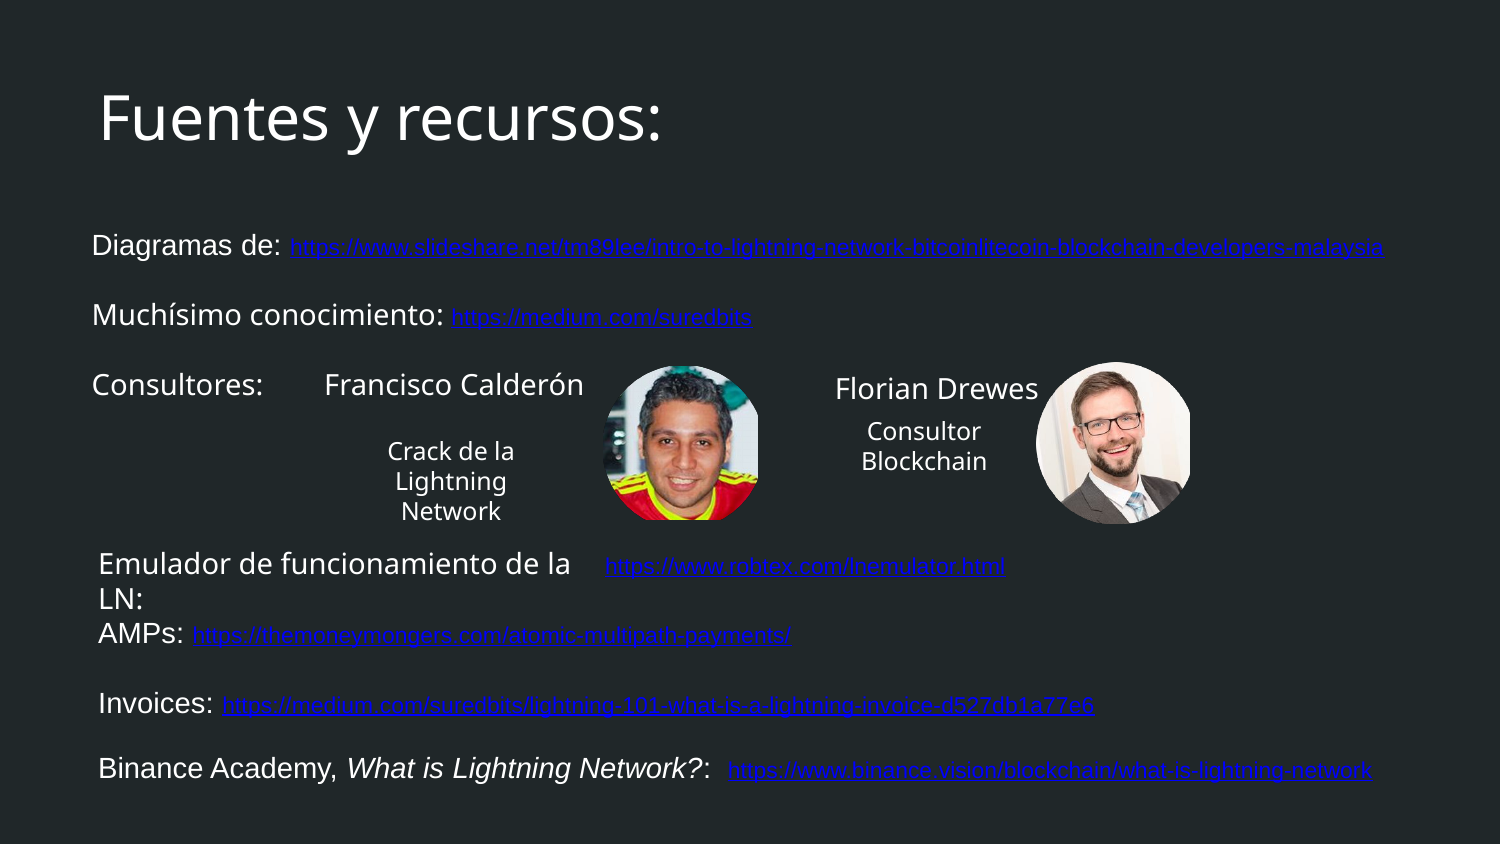

Fuentes y recursos:
Diagramas de: https://www.slideshare.net/tm89lee/intro-to-lightning-network-bitcoinlitecoin-blockchain-developers-malaysia
Muchísimo conocimiento: https://medium.com/suredbits
Consultores:	 Francisco Calderón
Florian Drewes
Consultor Blockchain
Crack de la Lightning Network
Emulador de funcionamiento de la LN:
https://www.robtex.com/lnemulator.html
AMPs: https://themoneymongers.com/atomic-multipath-payments/
Invoices: https://medium.com/suredbits/lightning-101-what-is-a-lightning-invoice-d527db1a77e6
Binance Academy, What is Lightning Network?: https://www.binance.vision/blockchain/what-is-lightning-network